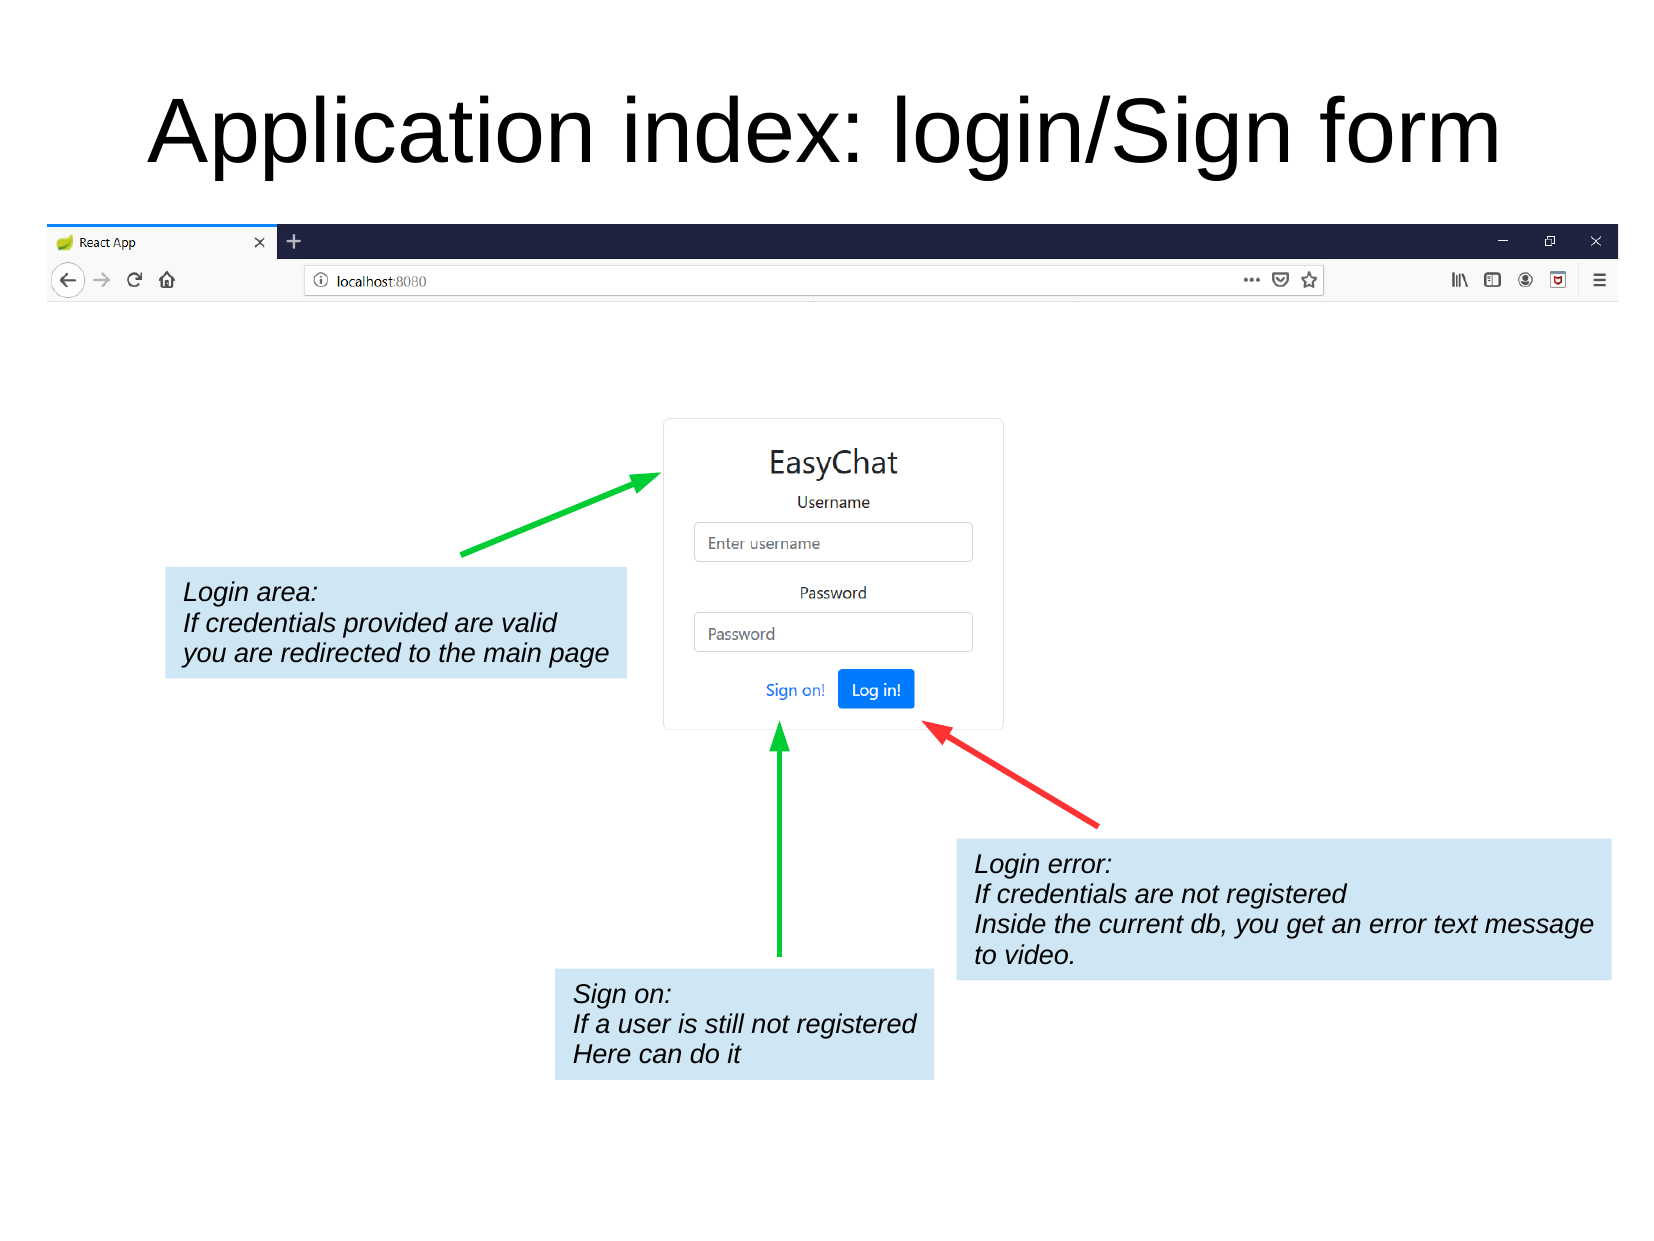

# Application index: login/Sign form
Login area:
If credentials provided are valid
you are redirected to the main page
Login error:
If credentials are not registered
Inside the current db, you get an error text message
to video.
Sign on:
If a user is still not registered
Here can do it